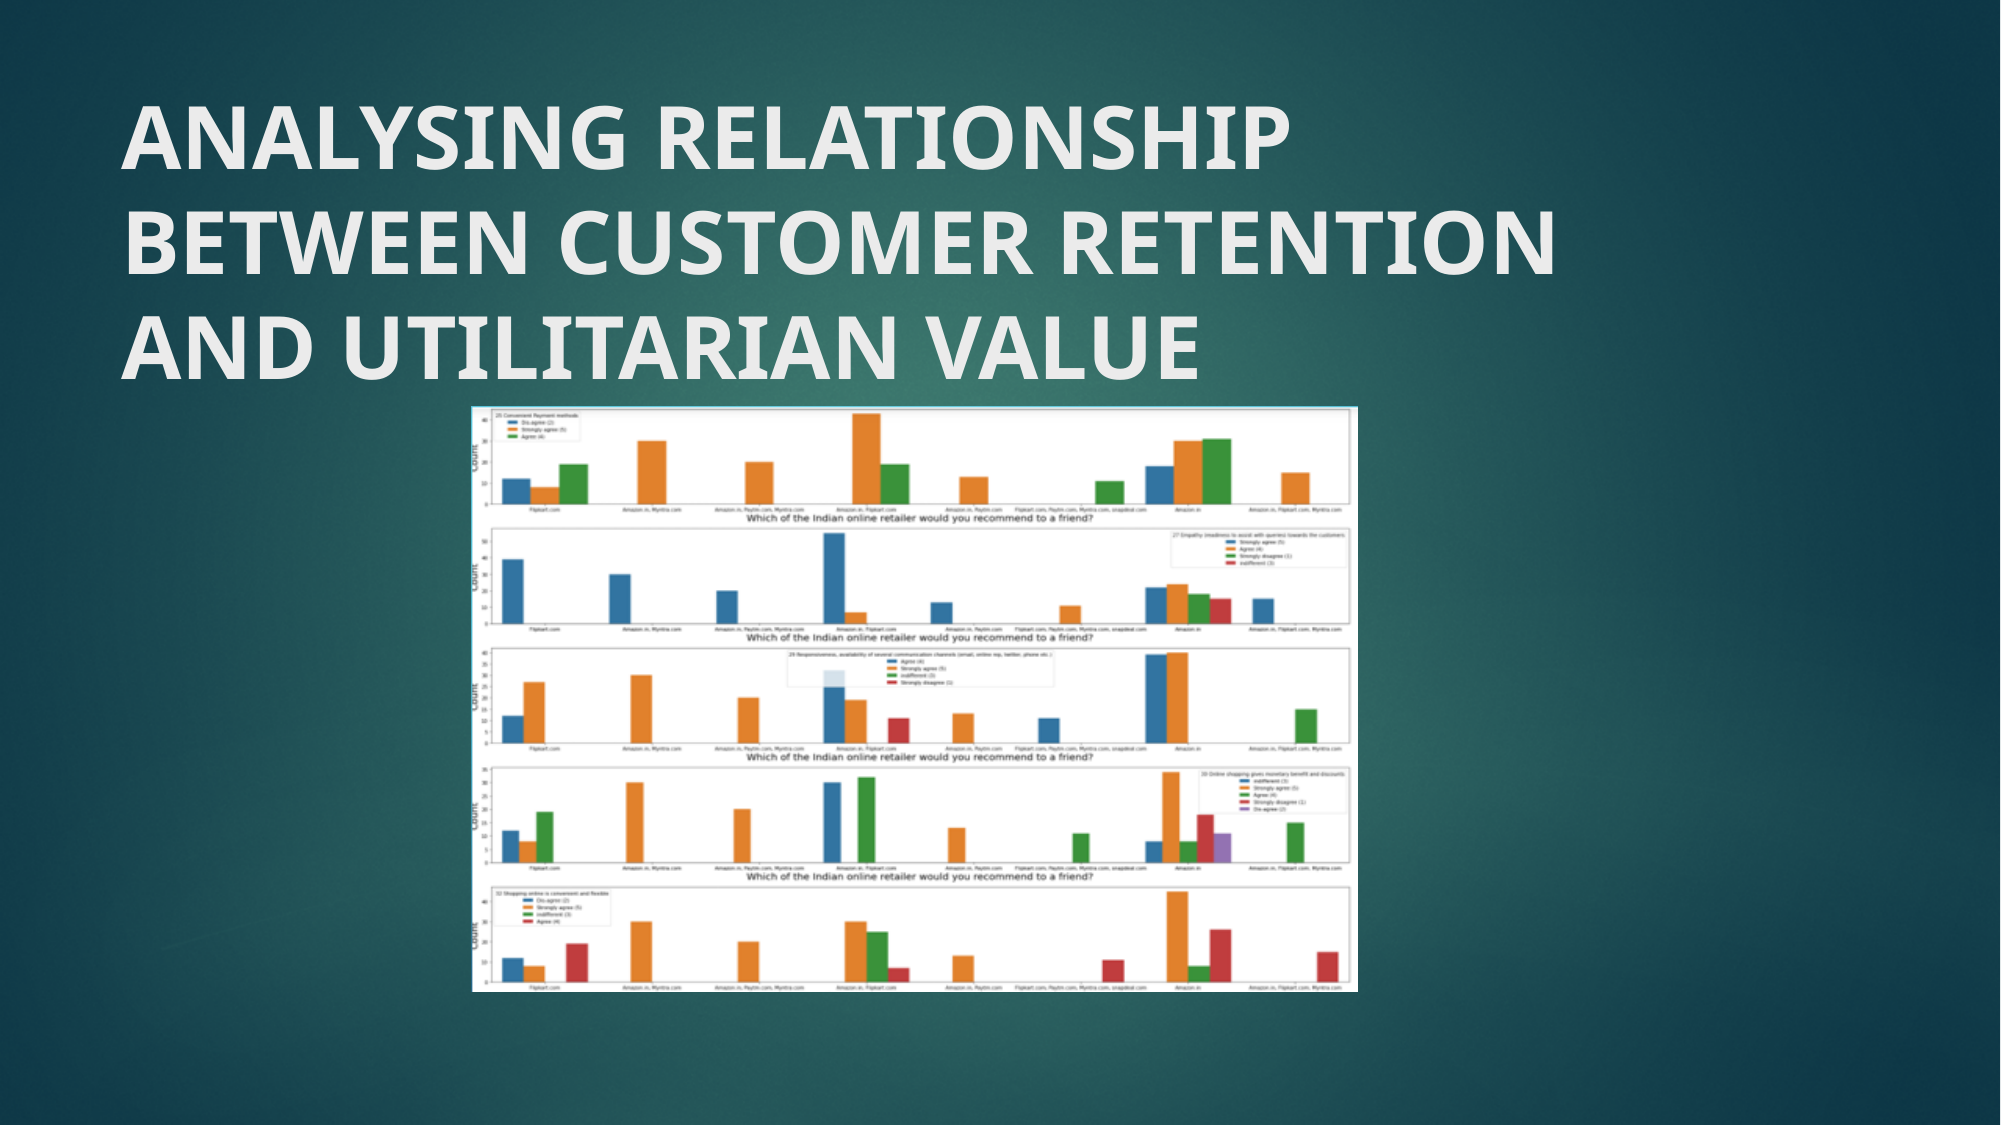

# Analysing Relationship between Customer retention and Utilitarian Value